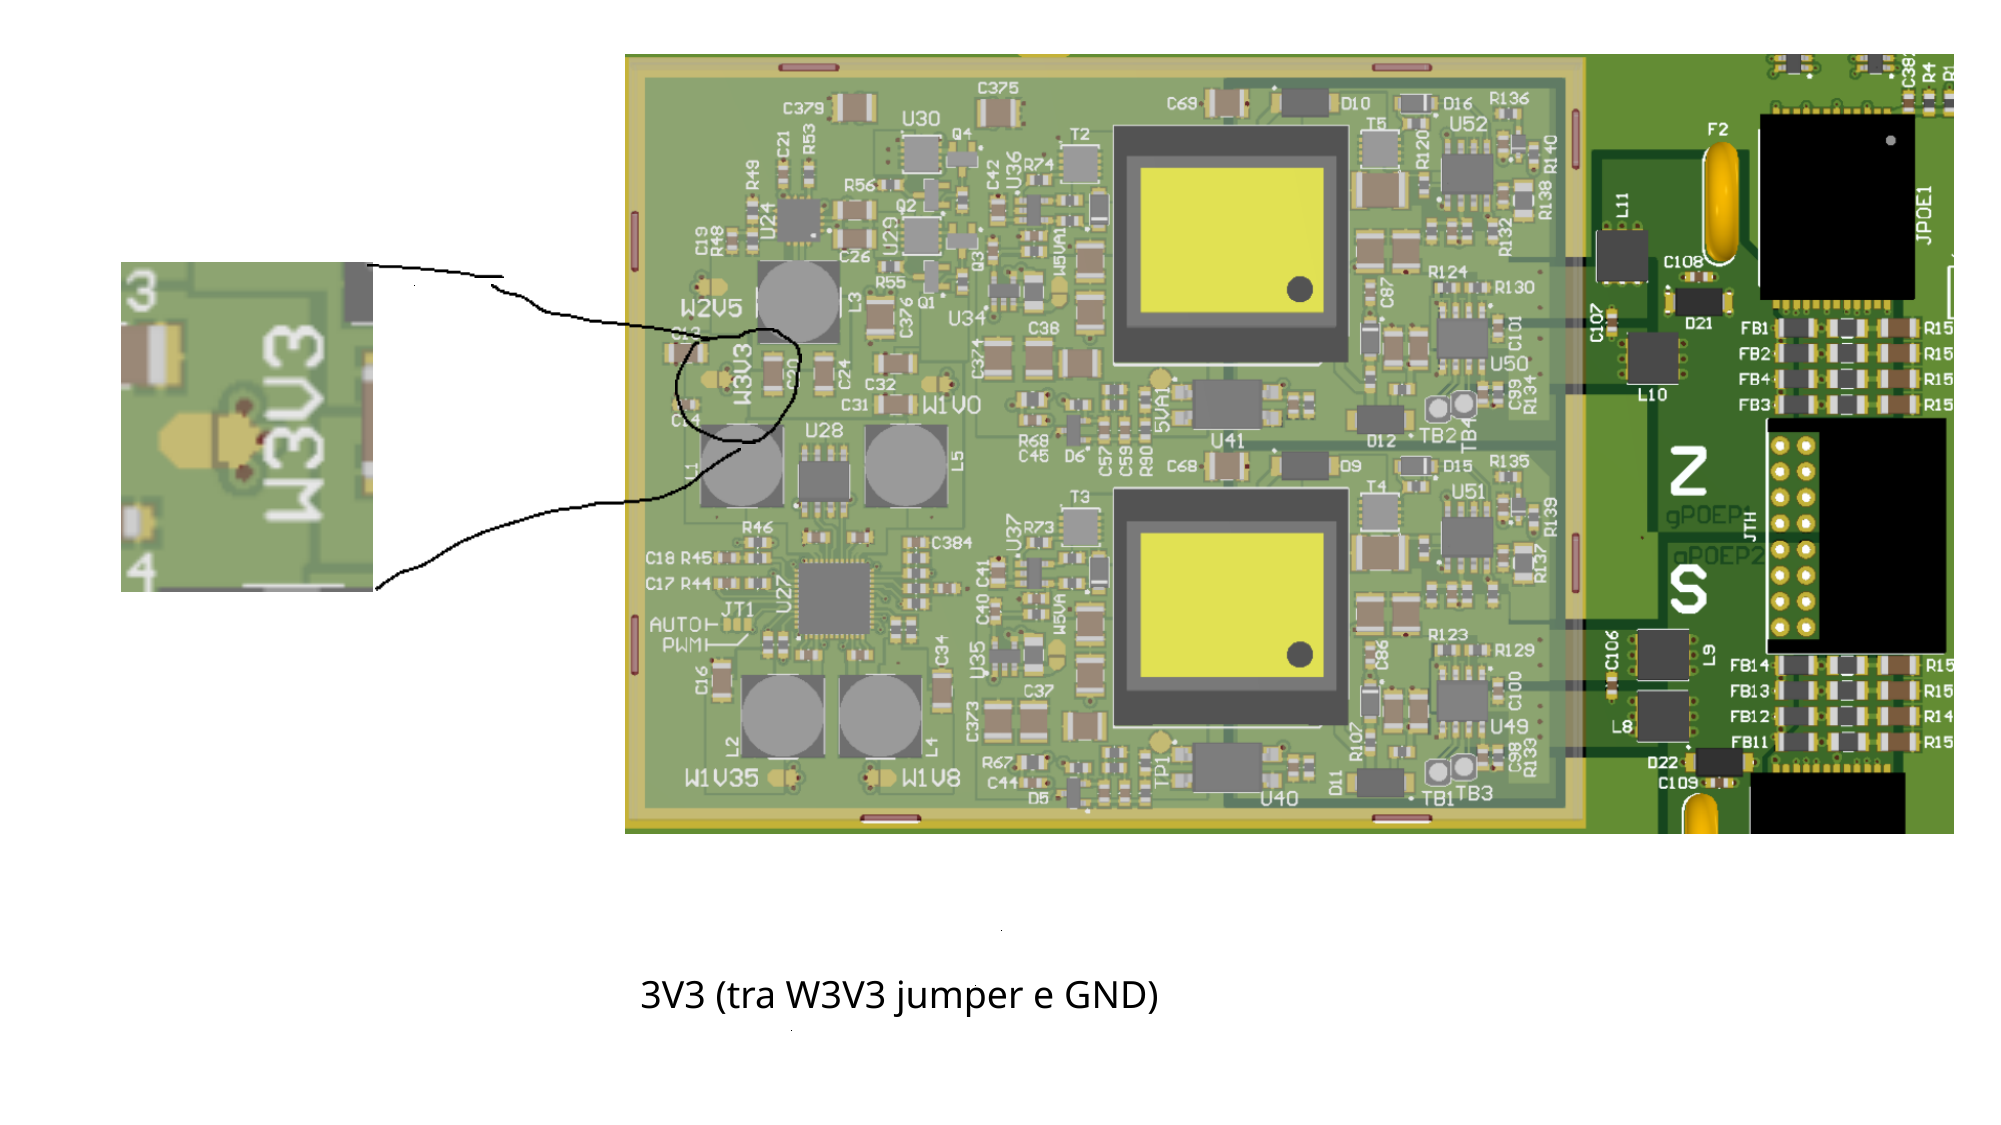

#
3V3 (tra W3V3 jumper e GND)